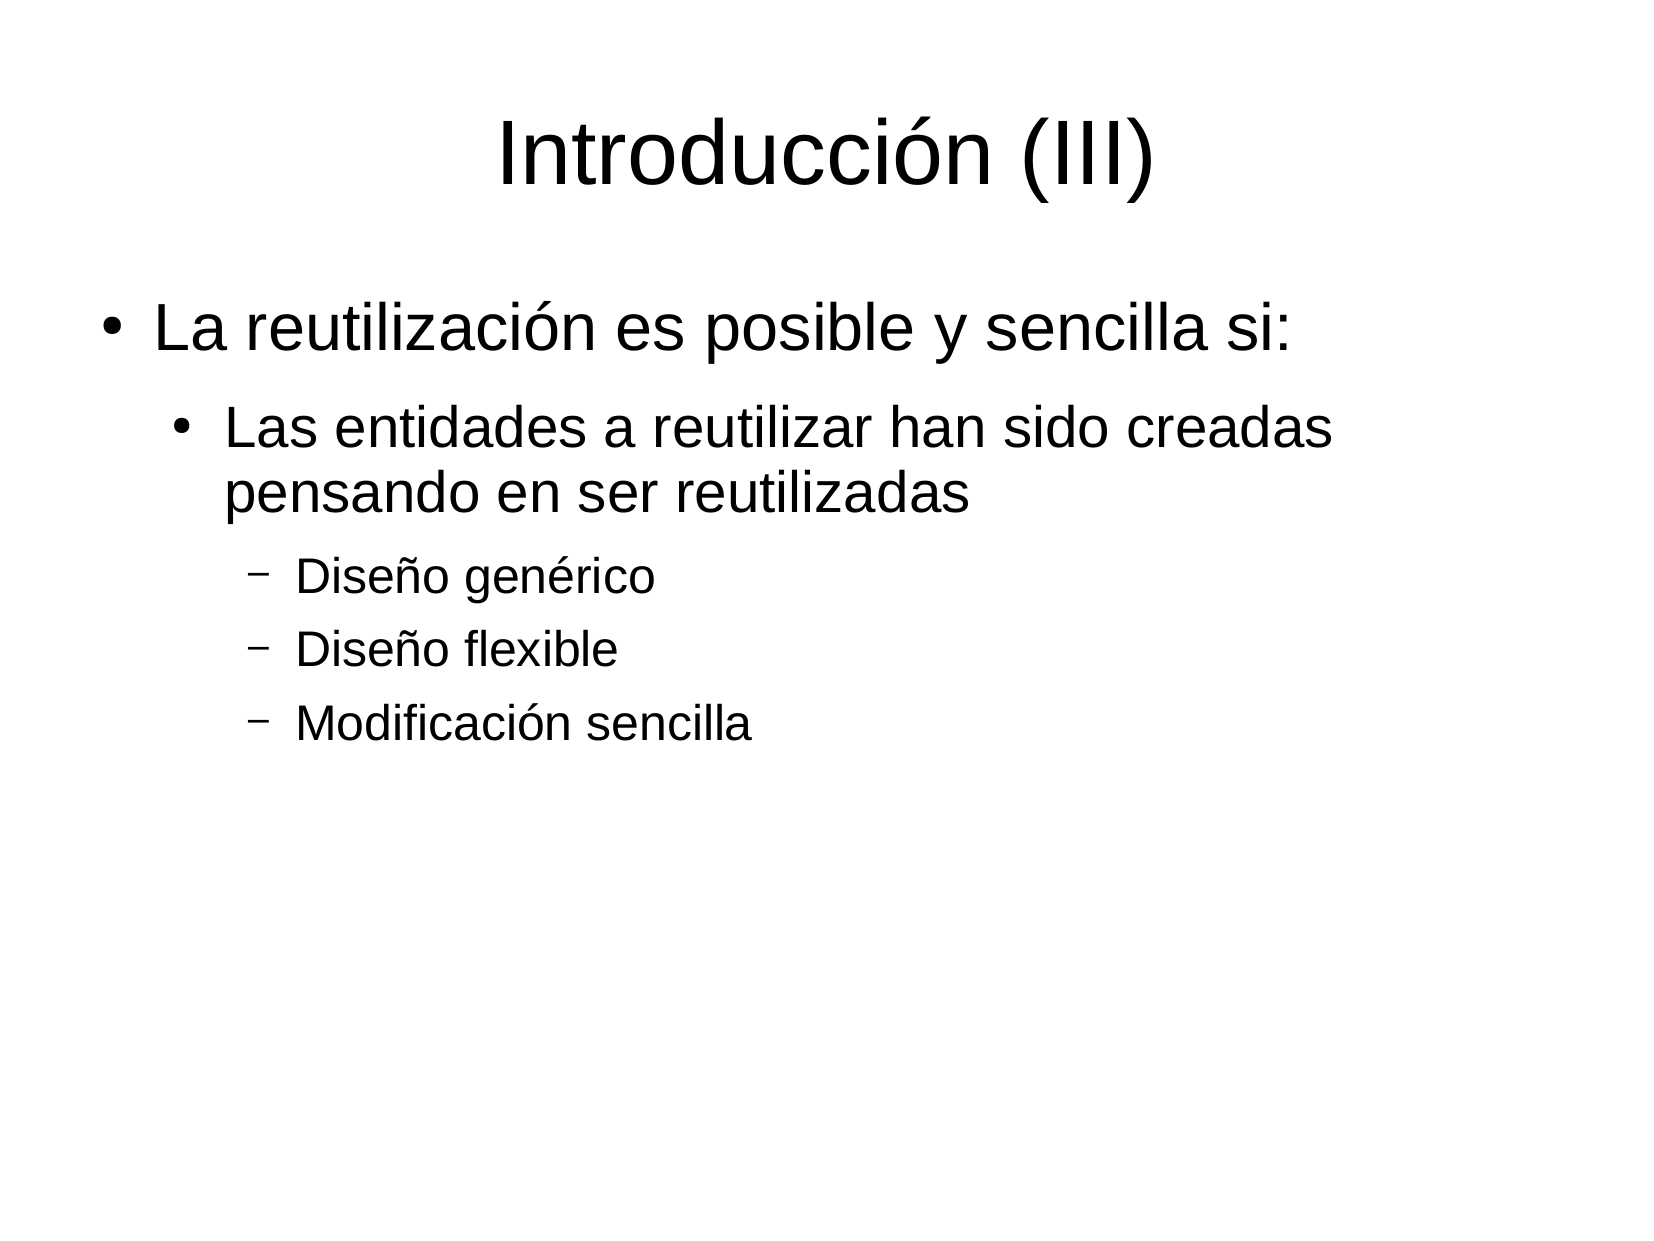

# Introducción (III)
La reutilización es posible y sencilla si:
Las entidades a reutilizar han sido creadas pensando en ser reutilizadas
Diseño genérico
Diseño flexible
Modificación sencilla